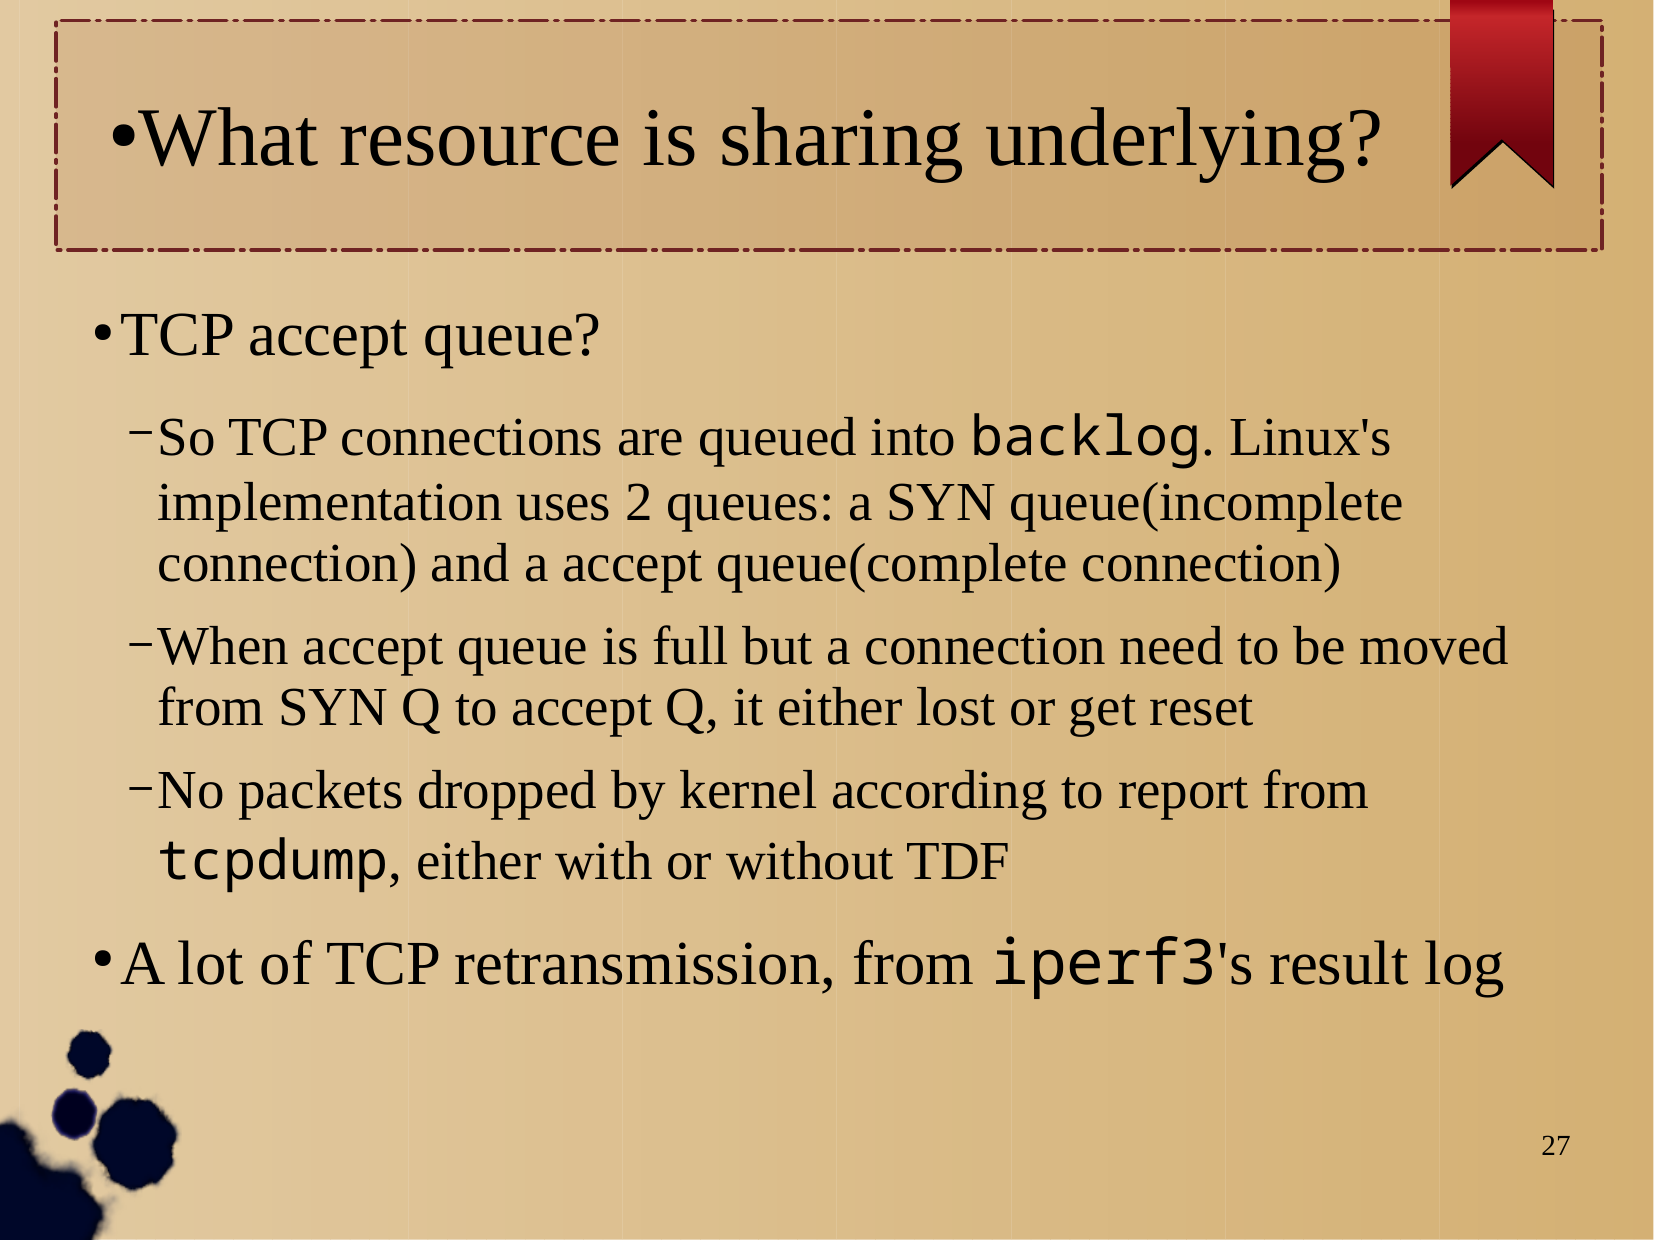

# What resource is sharing underlying?
TCP accept queue?
So TCP connections are queued into backlog. Linux's implementation uses 2 queues: a SYN queue(incomplete connection) and a accept queue(complete connection)
When accept queue is full but a connection need to be moved from SYN Q to accept Q, it either lost or get reset
No packets dropped by kernel according to report from tcpdump, either with or without TDF
A lot of TCP retransmission, from iperf3's result log
27